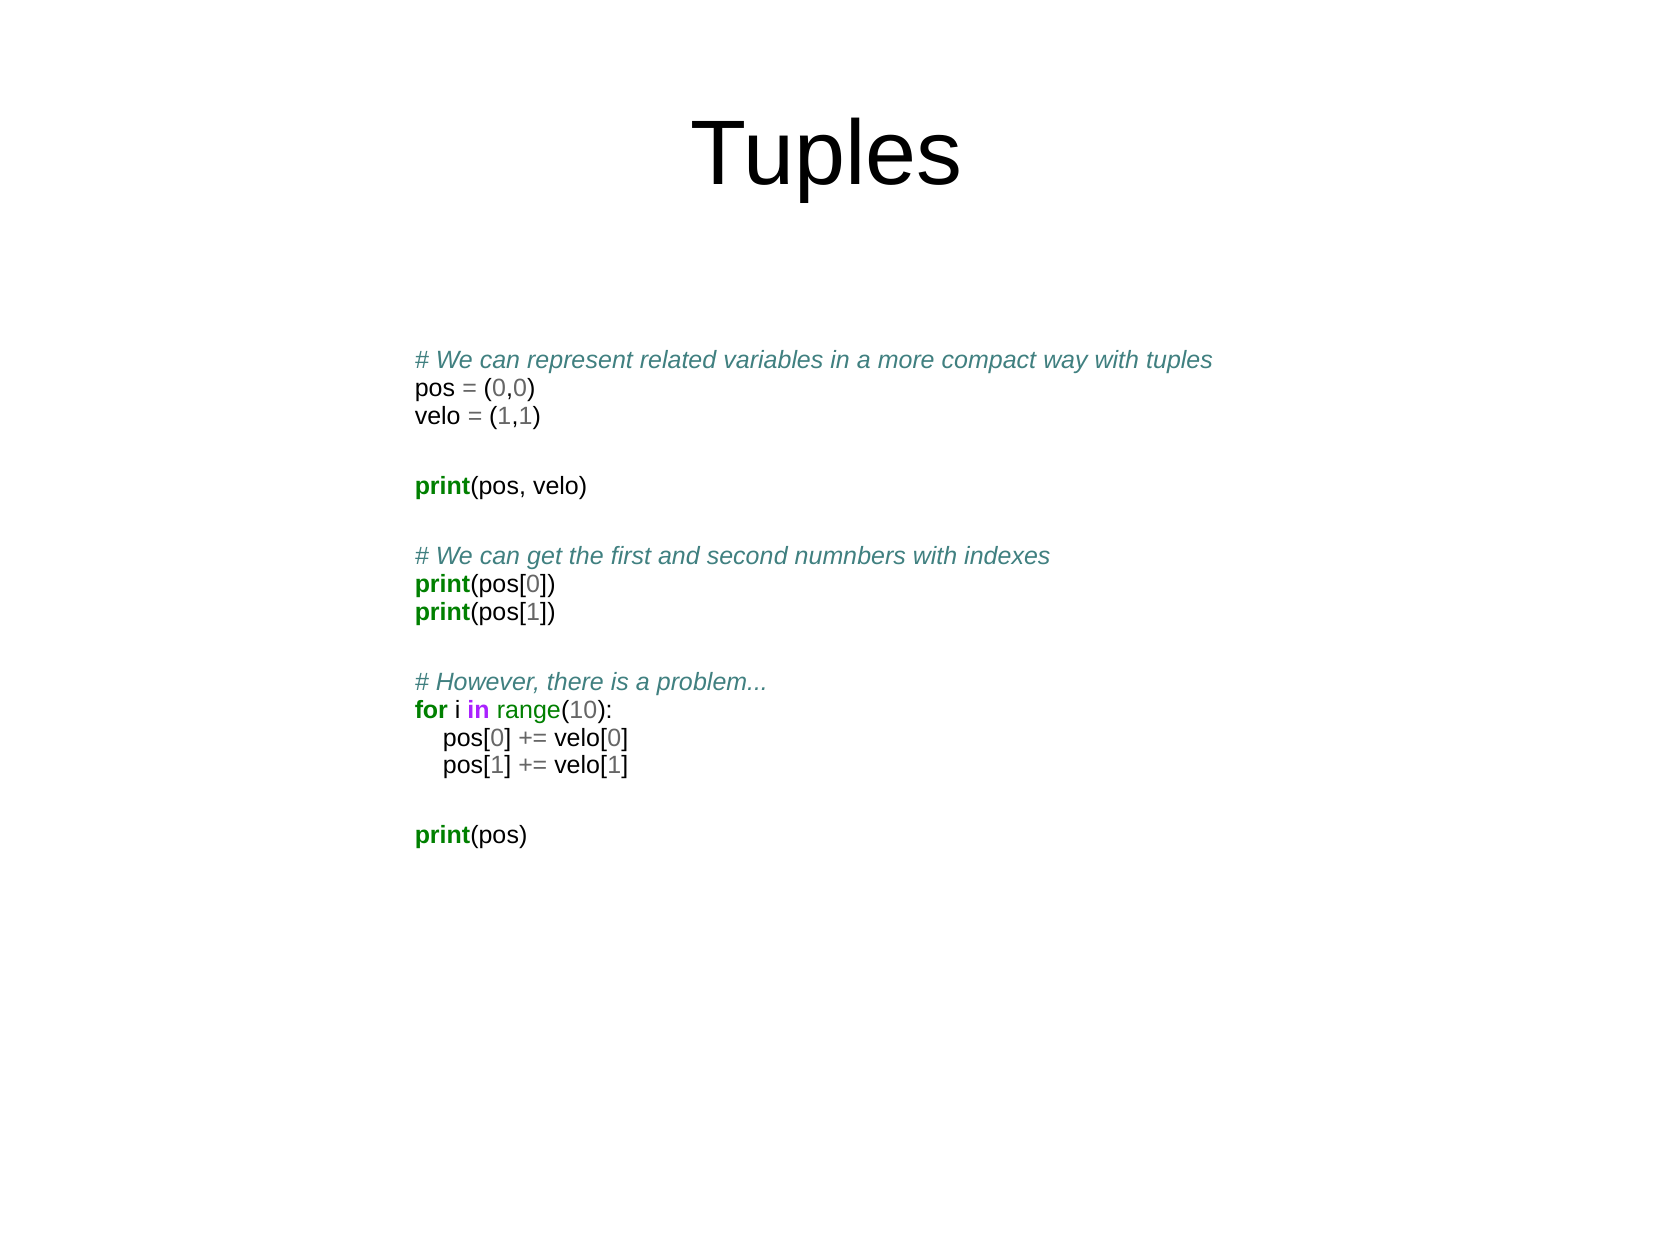

# Tuples
# We can represent related variables in a more compact way with tuples
pos = (0,0)
velo = (1,1)
print(pos, velo)
# We can get the first and second numnbers with indexes
print(pos[0])
print(pos[1])
# However, there is a problem...
for i in range(10):
 pos[0] += velo[0]
 pos[1] += velo[1]
print(pos)